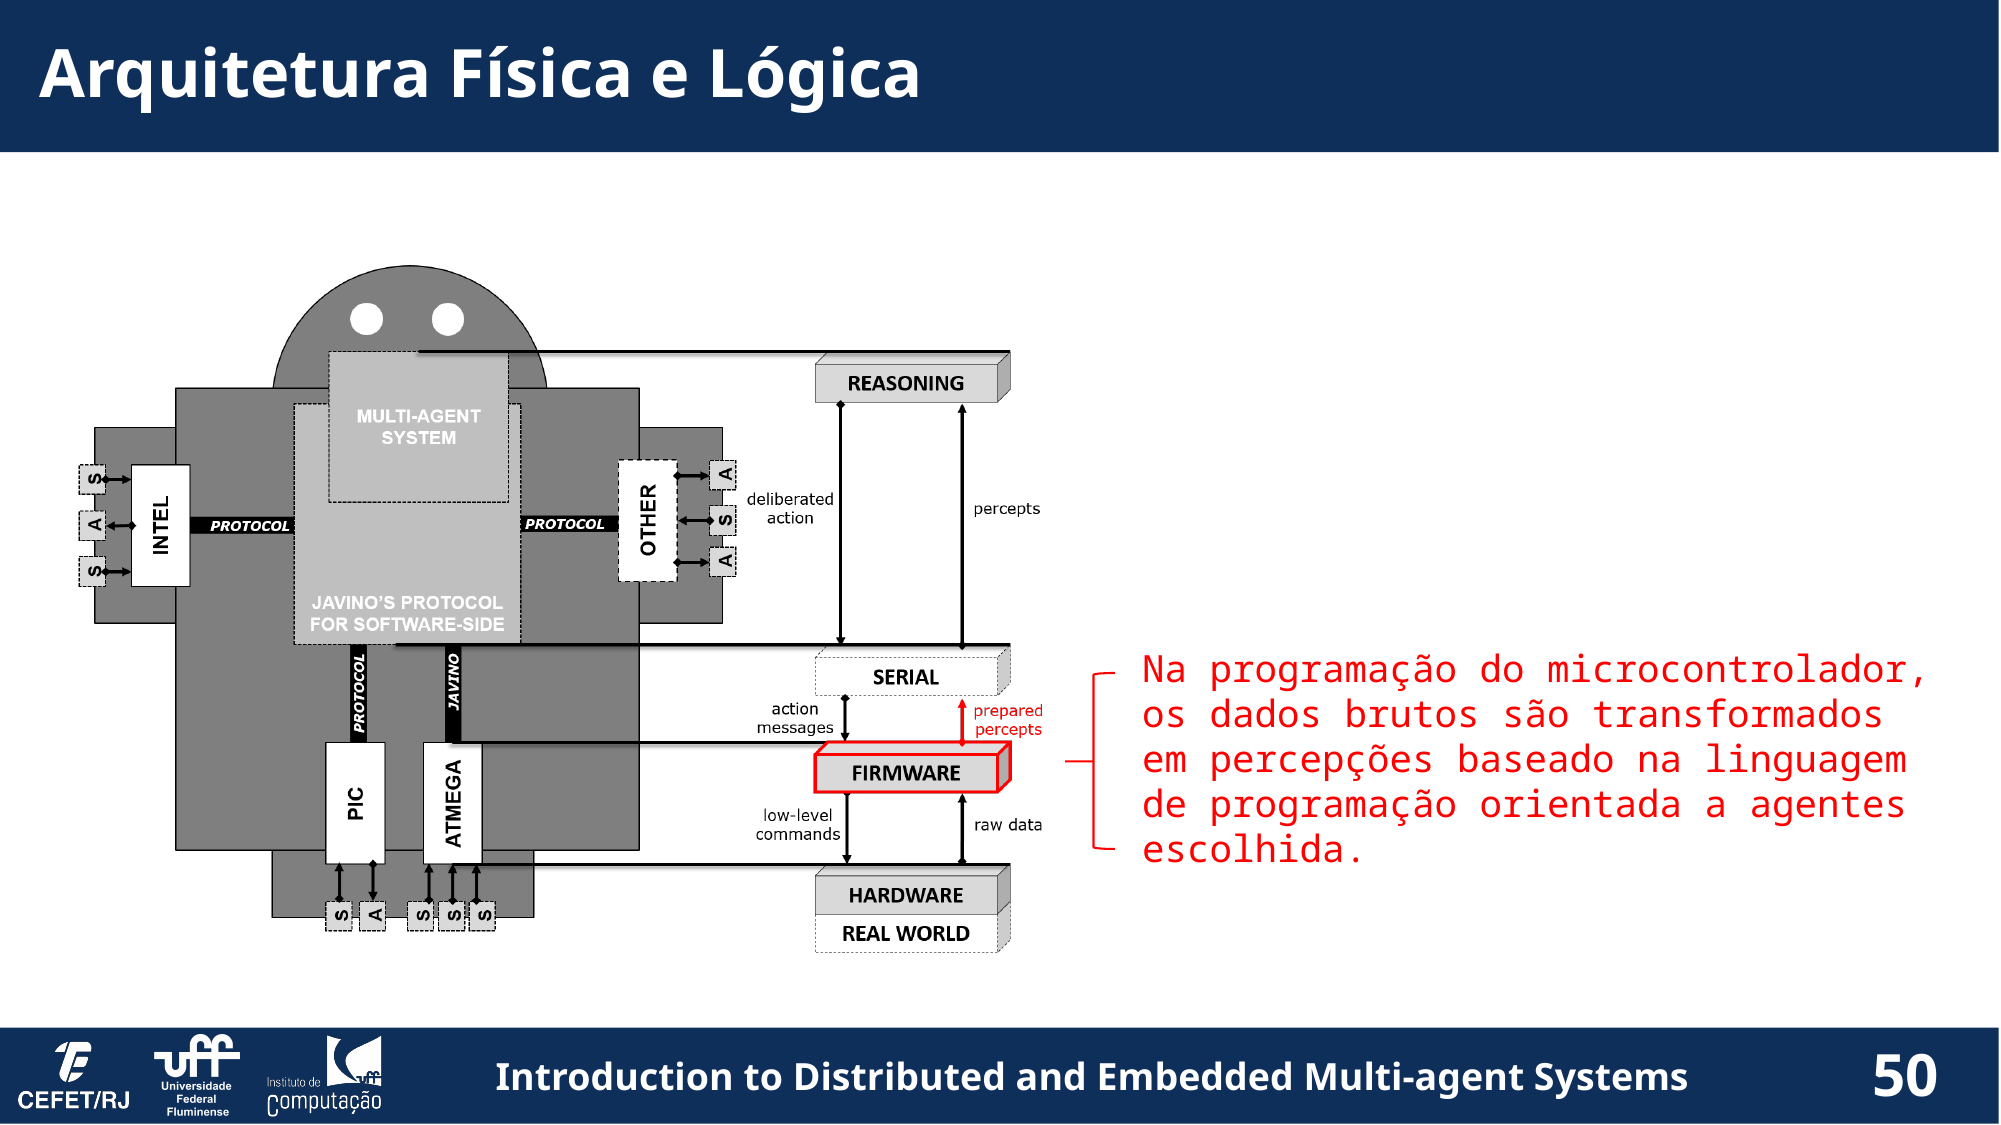

Arquitetura Física e Lógica
Na programação do microcontrolador, os dados brutos são transformados em percepções baseado na linguagem de programação orientada a agentes escolhida.